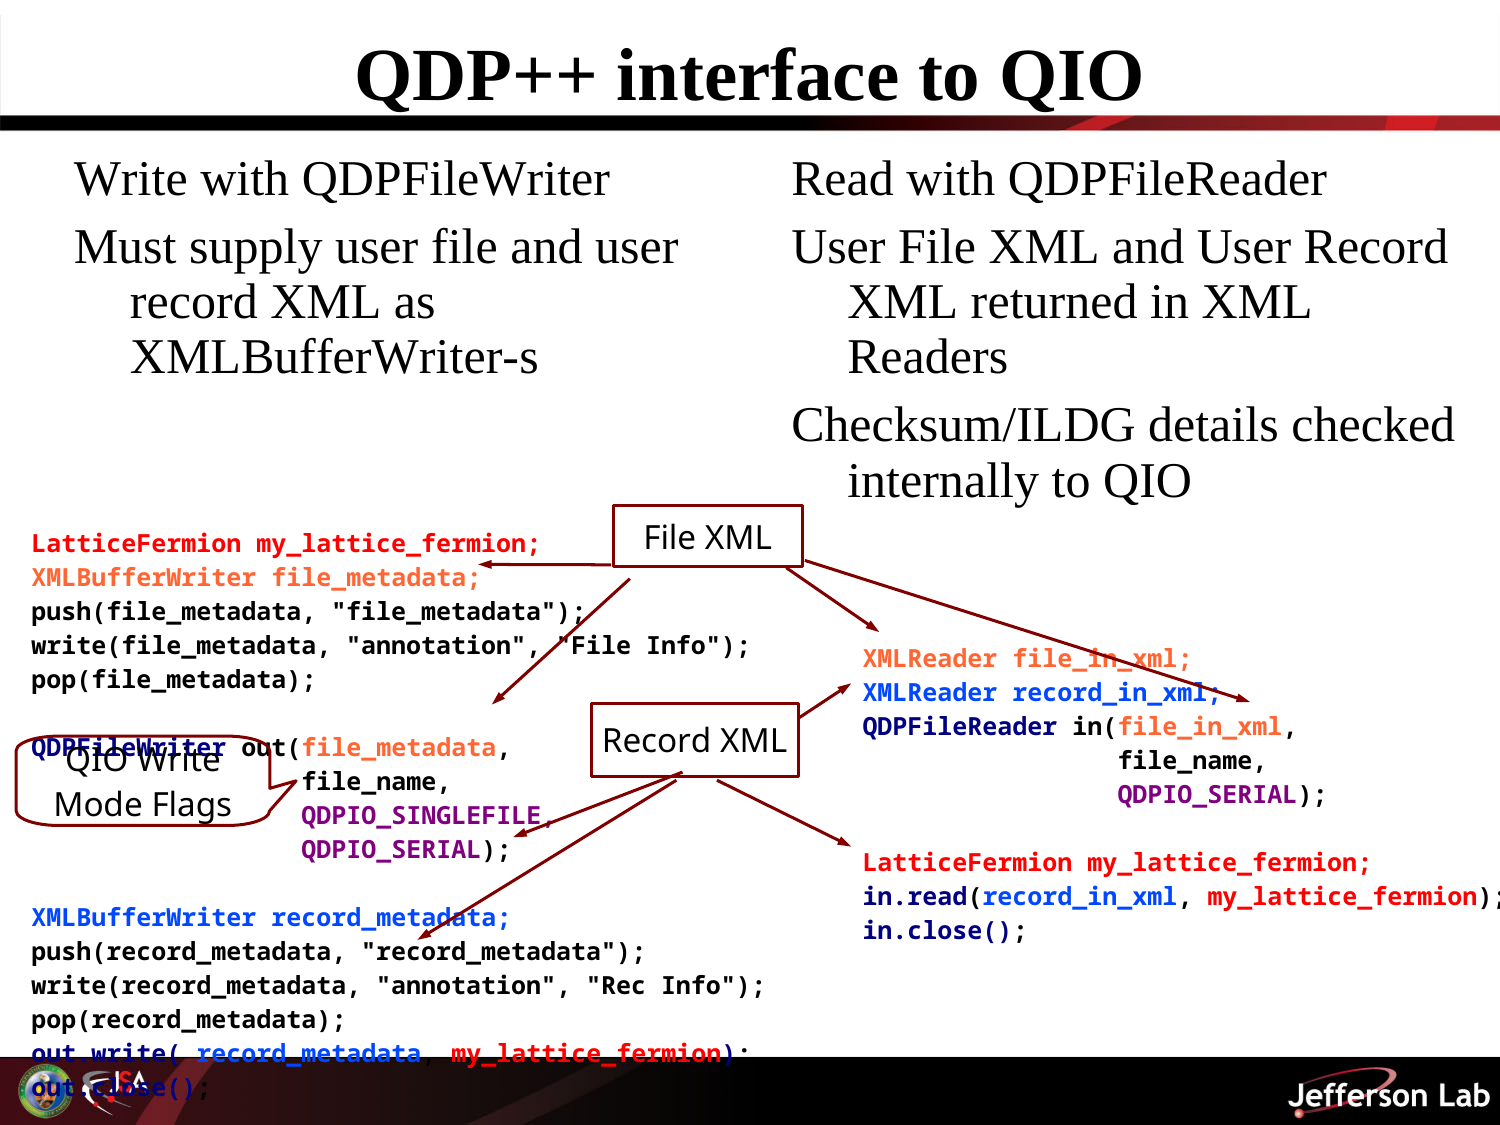

# QDP++ interface to QIO
Write with QDPFileWriter
Must supply user file and user record XML as XMLBufferWriter-s
Read with QDPFileReader
User File XML and User Record XML returned in XML Readers
Checksum/ILDG details checked internally to QIO
File XML
LatticeFermion my_lattice_fermion;
XMLBufferWriter file_metadata;
push(file_metadata, "file_metadata");
write(file_metadata, "annotation", "File Info");
pop(file_metadata);
QDPFileWriter out(file_metadata,
 file_name,
 QDPIO_SINGLEFILE,
 QDPIO_SERIAL);
XMLBufferWriter record_metadata;
push(record_metadata, "record_metadata");
write(record_metadata, "annotation", "Rec Info");
pop(record_metadata);
out.write( record_metadata, my_lattice_fermion);
out.close();
XMLReader file_in_xml;
XMLReader record_in_xml;
QDPFileReader in(file_in_xml,
 file_name,
 QDPIO_SERIAL);
LatticeFermion my_lattice_fermion;
in.read(record_in_xml, my_lattice_fermion);
in.close();
Record XML
QIO Write
Mode Flags